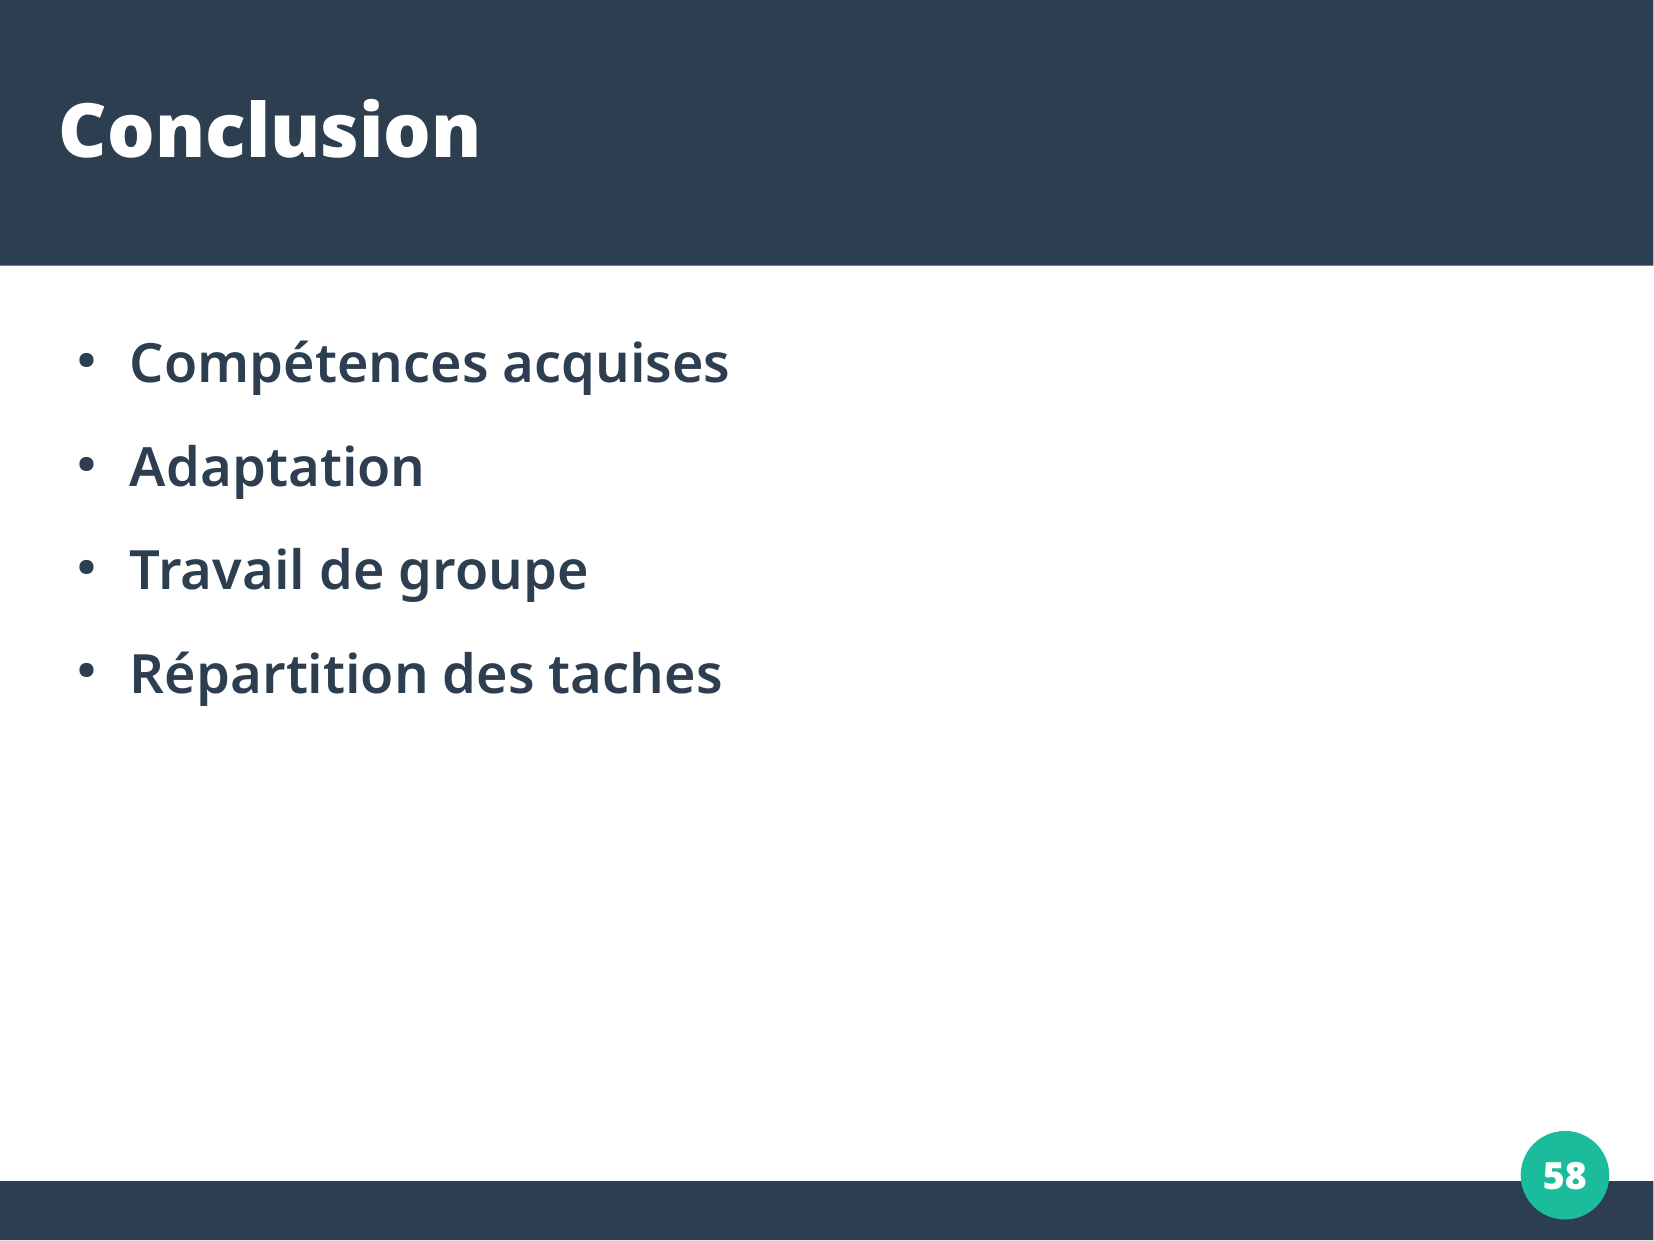

# Conclusion
Compétences acquises
Adaptation
Travail de groupe
Répartition des taches
58